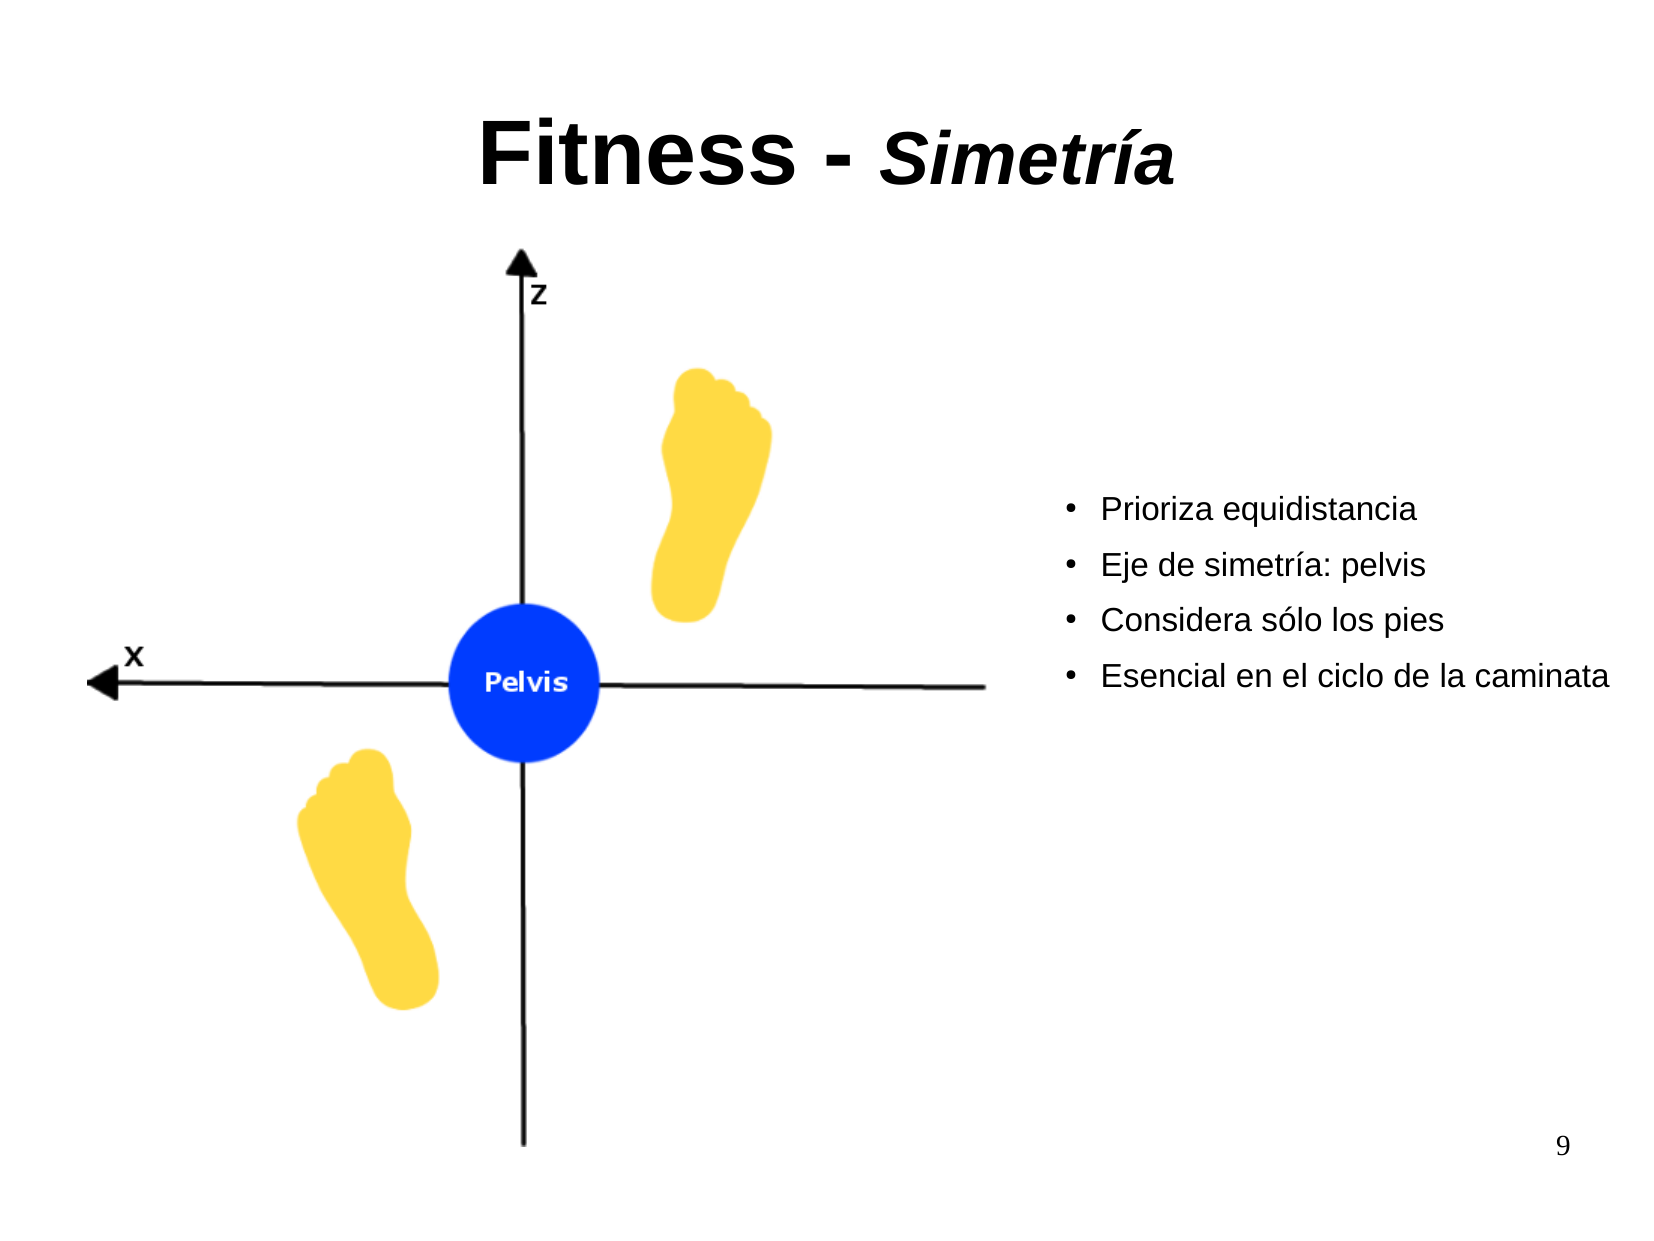

# Fitness - Simetría
Prioriza equidistancia
Eje de simetría: pelvis
Considera sólo los pies
Esencial en el ciclo de la caminata
9